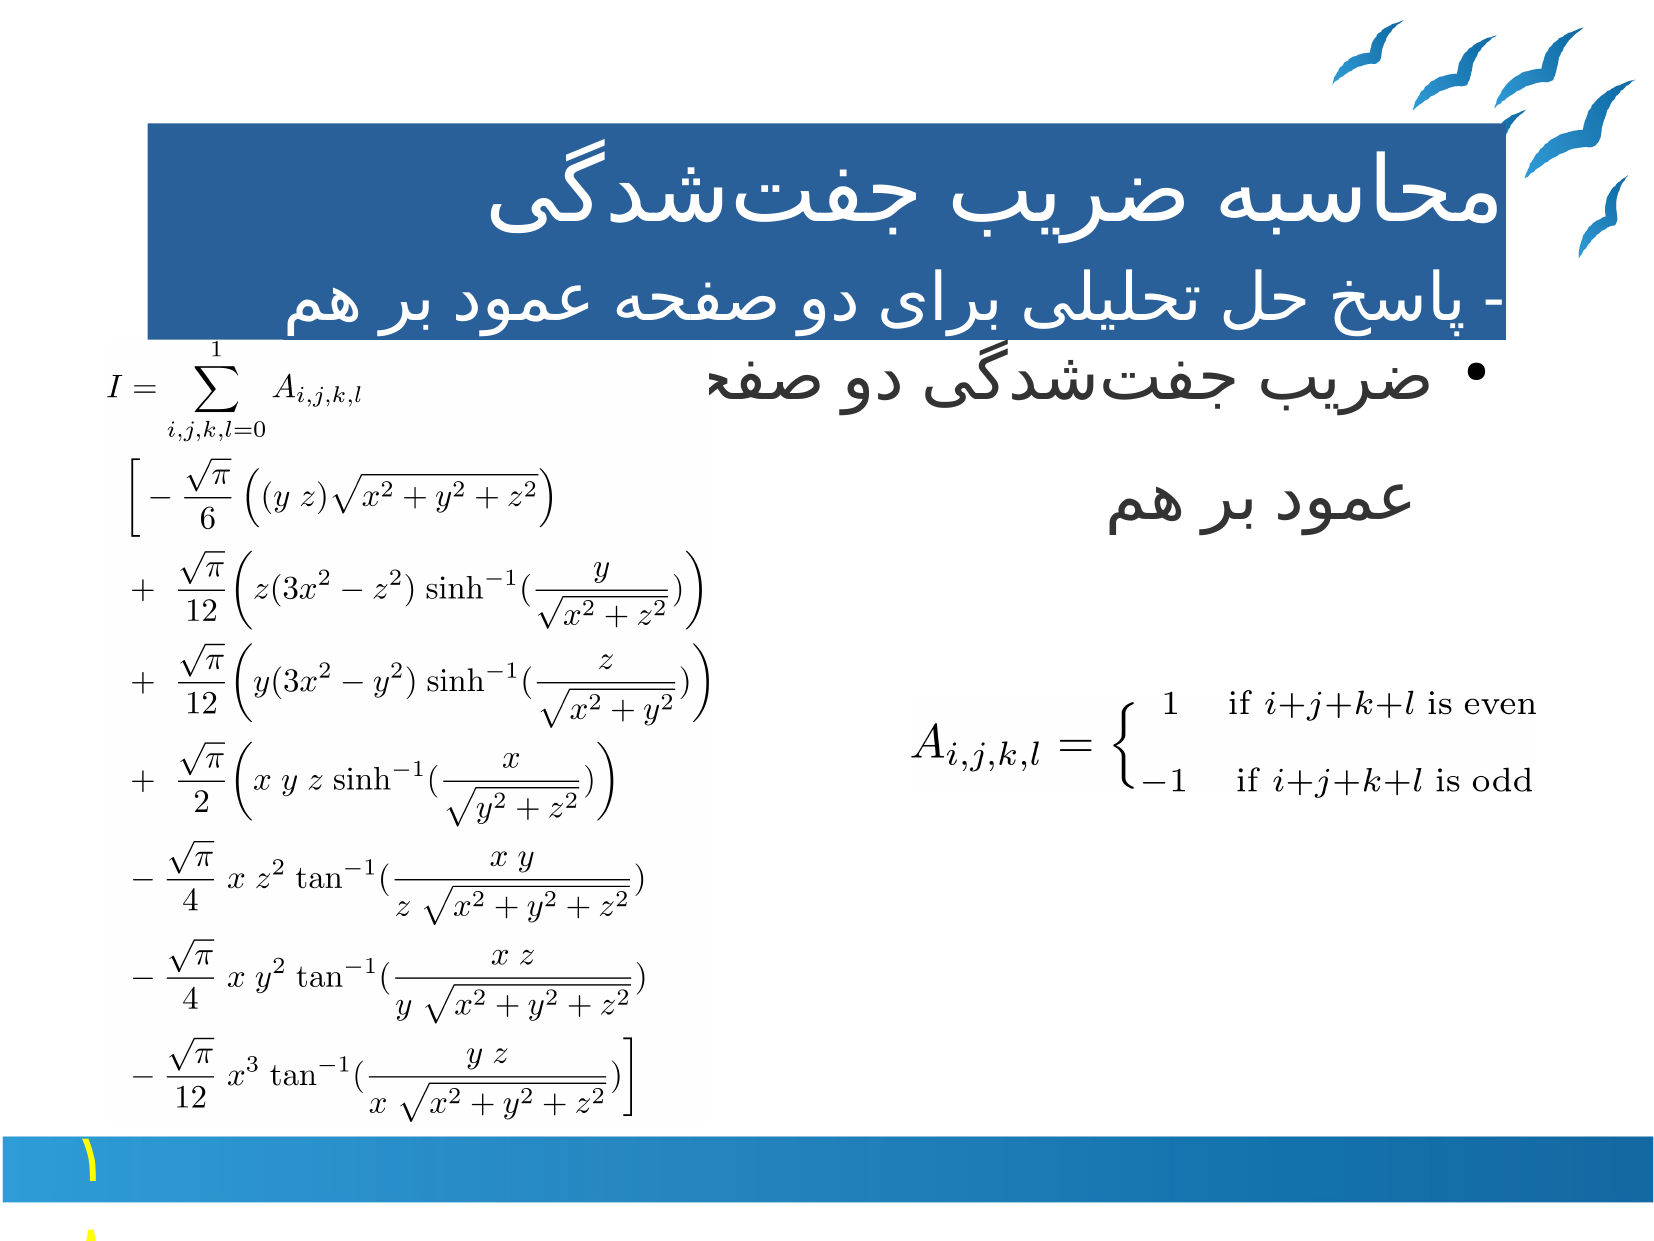

# محاسبه ضریب جفت‌شدگی - پاسخ حل تحلیلی برای دو صفحه عمود بر هم
ضریب جفت‌شدگی دو صفحه
 عمود بر هم
۱۸